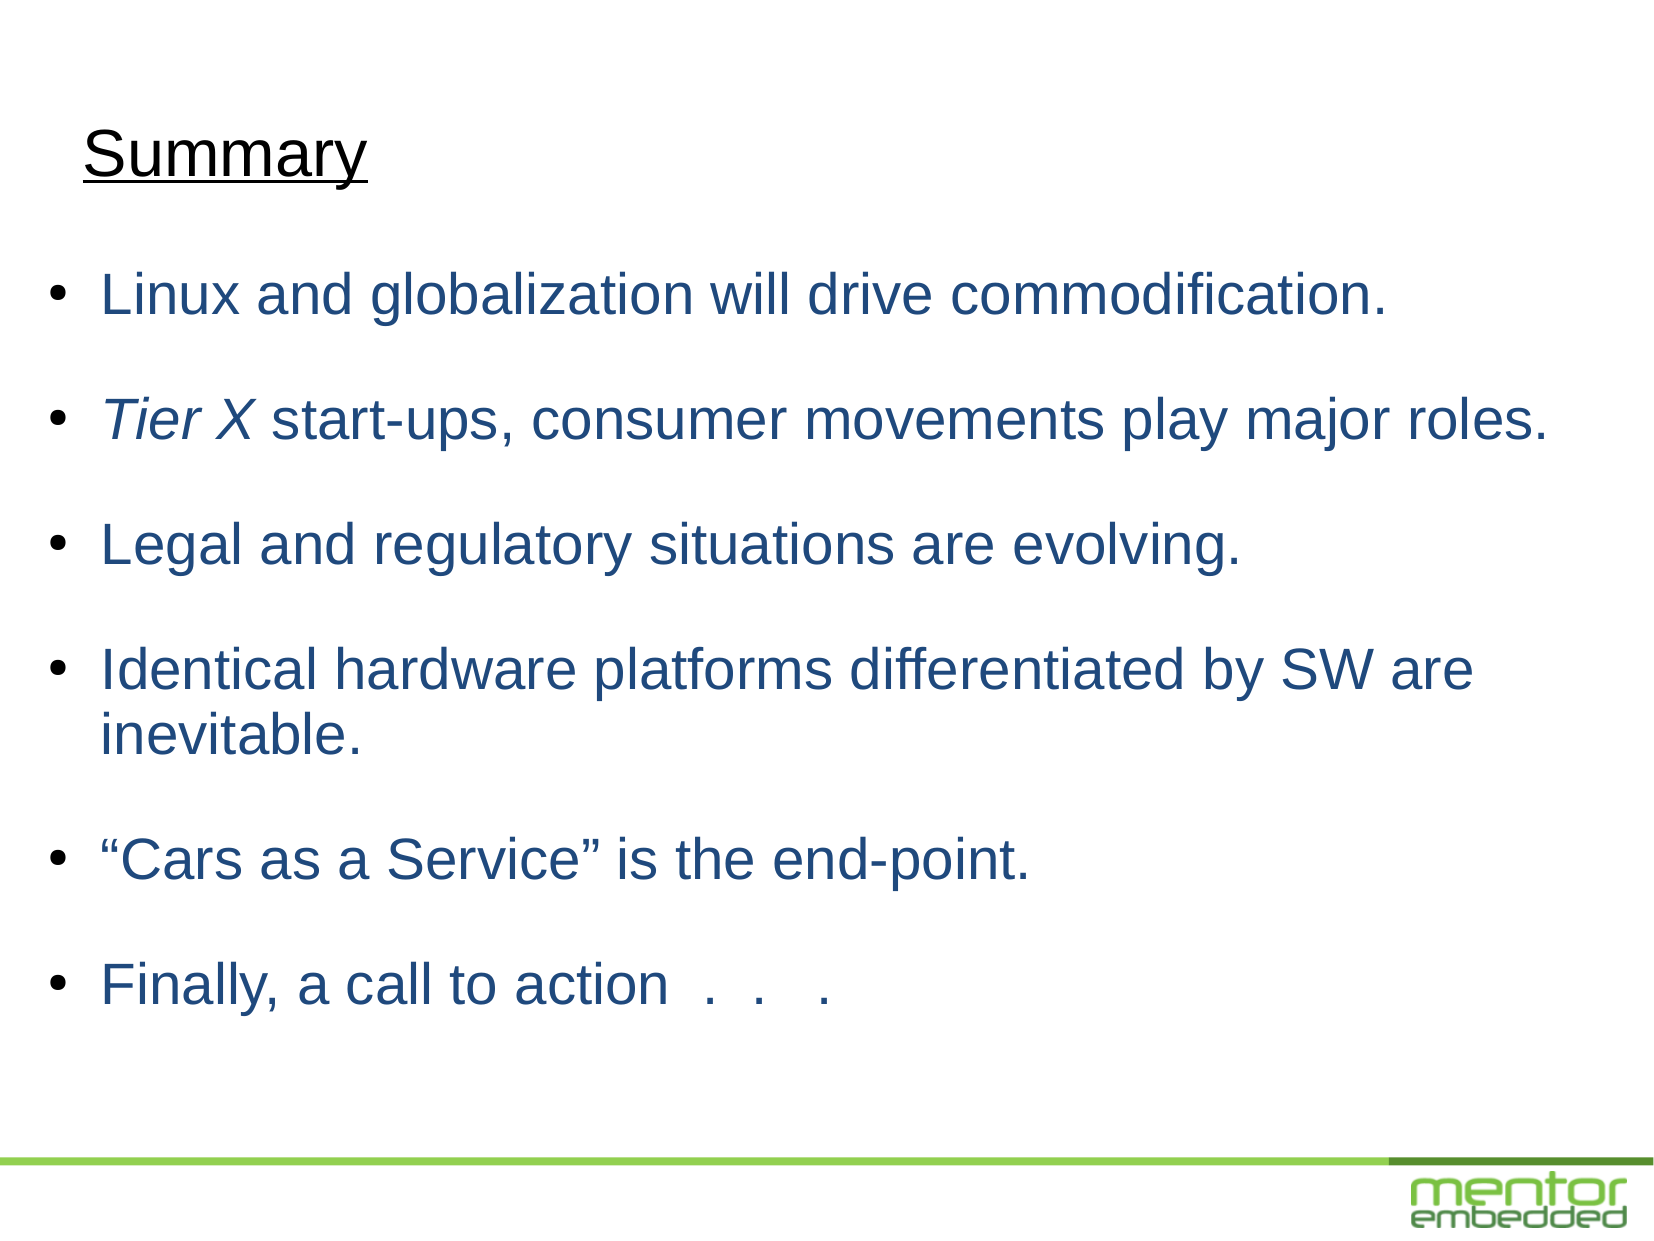

# Summary
Linux and globalization will drive commodification.
Tier X start-ups, consumer movements play major roles.
Legal and regulatory situations are evolving.
Identical hardware platforms differentiated by SW are inevitable.
“Cars as a Service” is the end-point.
Finally, a call to action . . .